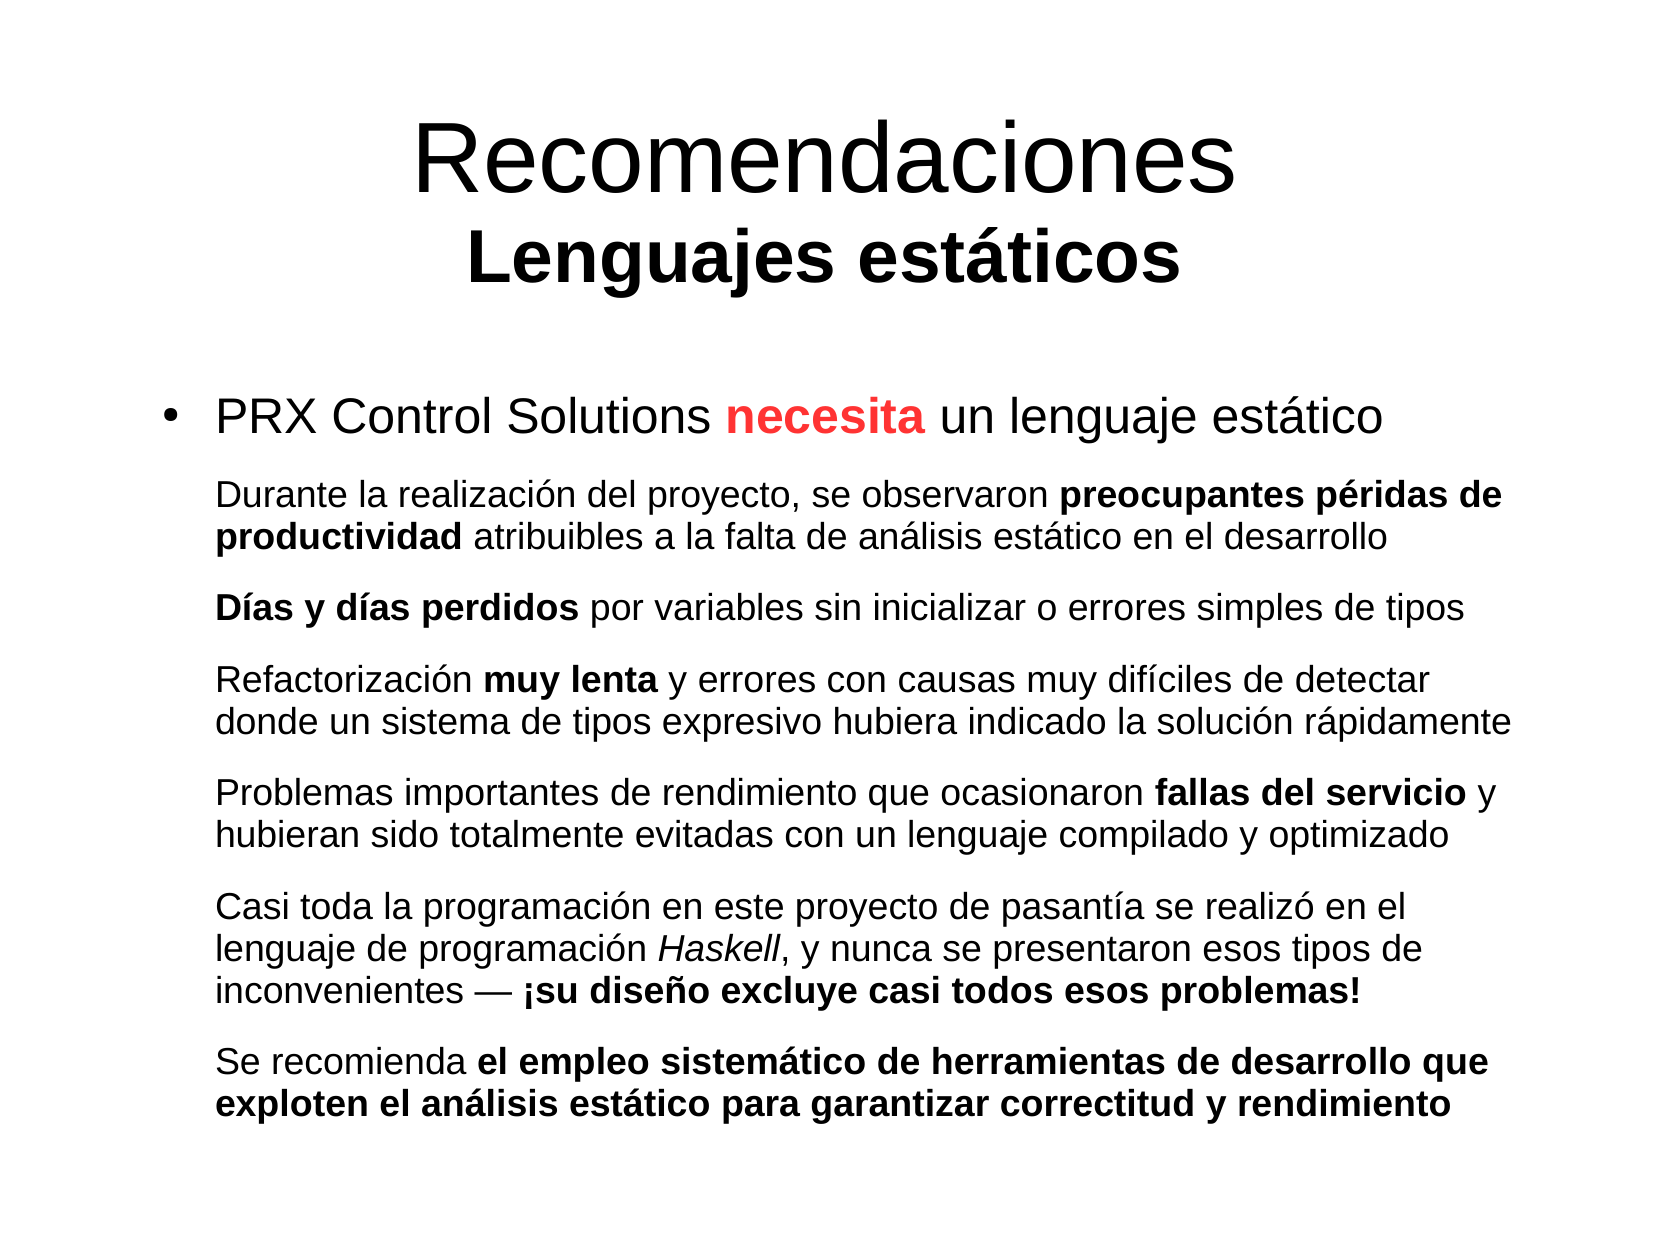

# Recomendaciones Lenguajes estáticos
PRX Control Solutions necesita un lenguaje estático
Durante la realización del proyecto, se observaron preocupantes péridas de productividad atribuibles a la falta de análisis estático en el desarrollo
Días y días perdidos por variables sin inicializar o errores simples de tipos
Refactorización muy lenta y errores con causas muy difíciles de detectar donde un sistema de tipos expresivo hubiera indicado la solución rápidamente
Problemas importantes de rendimiento que ocasionaron fallas del servicio y hubieran sido totalmente evitadas con un lenguaje compilado y optimizado
Casi toda la programación en este proyecto de pasantía se realizó en el lenguaje de programación Haskell, y nunca se presentaron esos tipos de inconvenientes — ¡su diseño excluye casi todos esos problemas!
Se recomienda el empleo sistemático de herramientas de desarrollo que exploten el análisis estático para garantizar correctitud y rendimiento